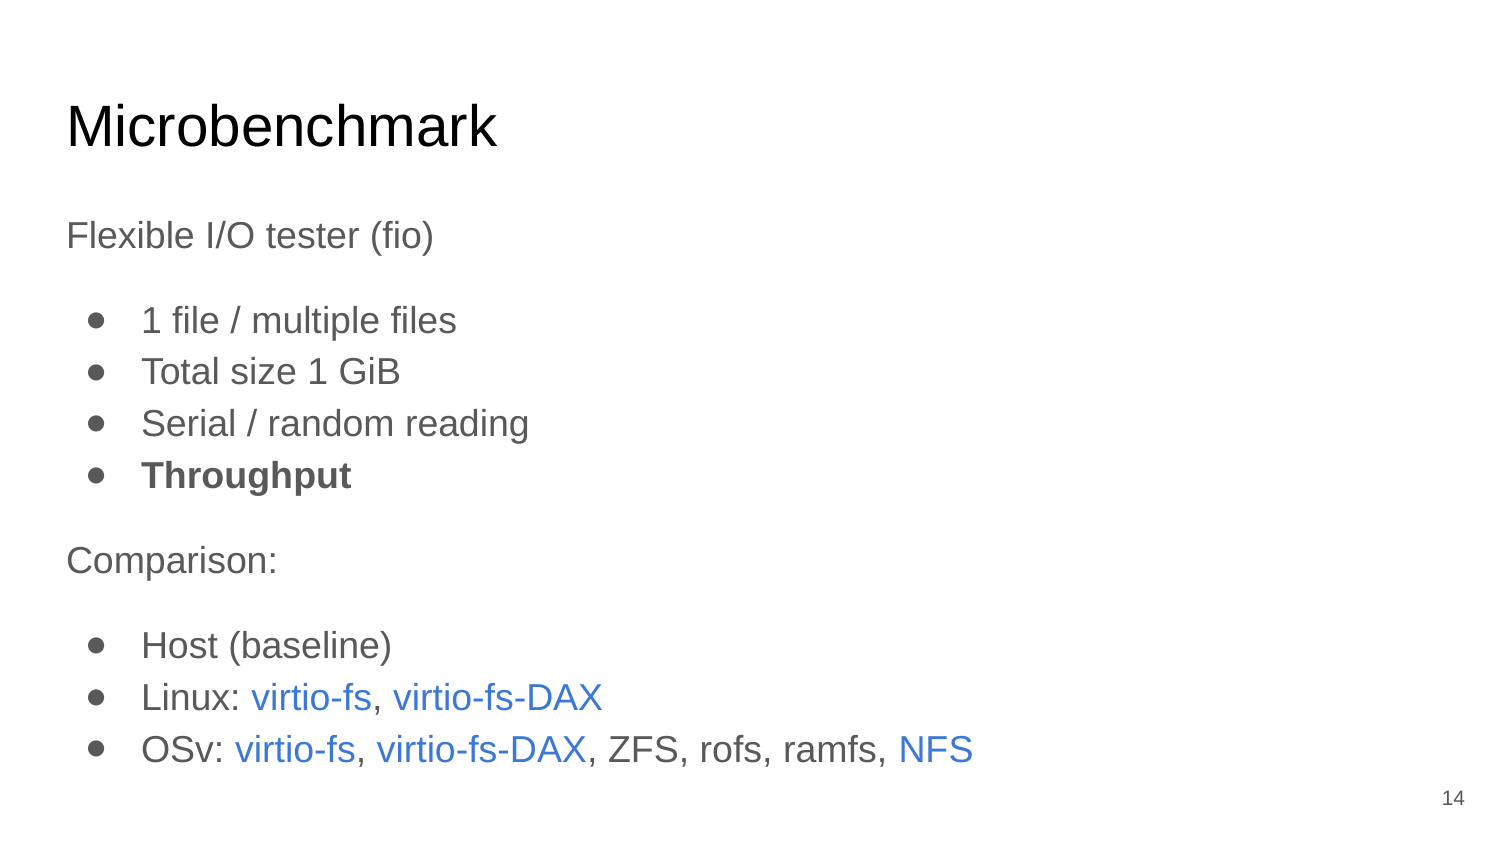

# Microbenchmark
Flexible I/O tester (fio)
1 file / multiple files
Total size 1 GiB
Serial / random reading
Throughput
Comparison:
Host (baseline)
Linux: virtio-fs, virtio-fs-DAX
OSv: virtio-fs, virtio-fs-DAX, ZFS, rofs, ramfs, NFS